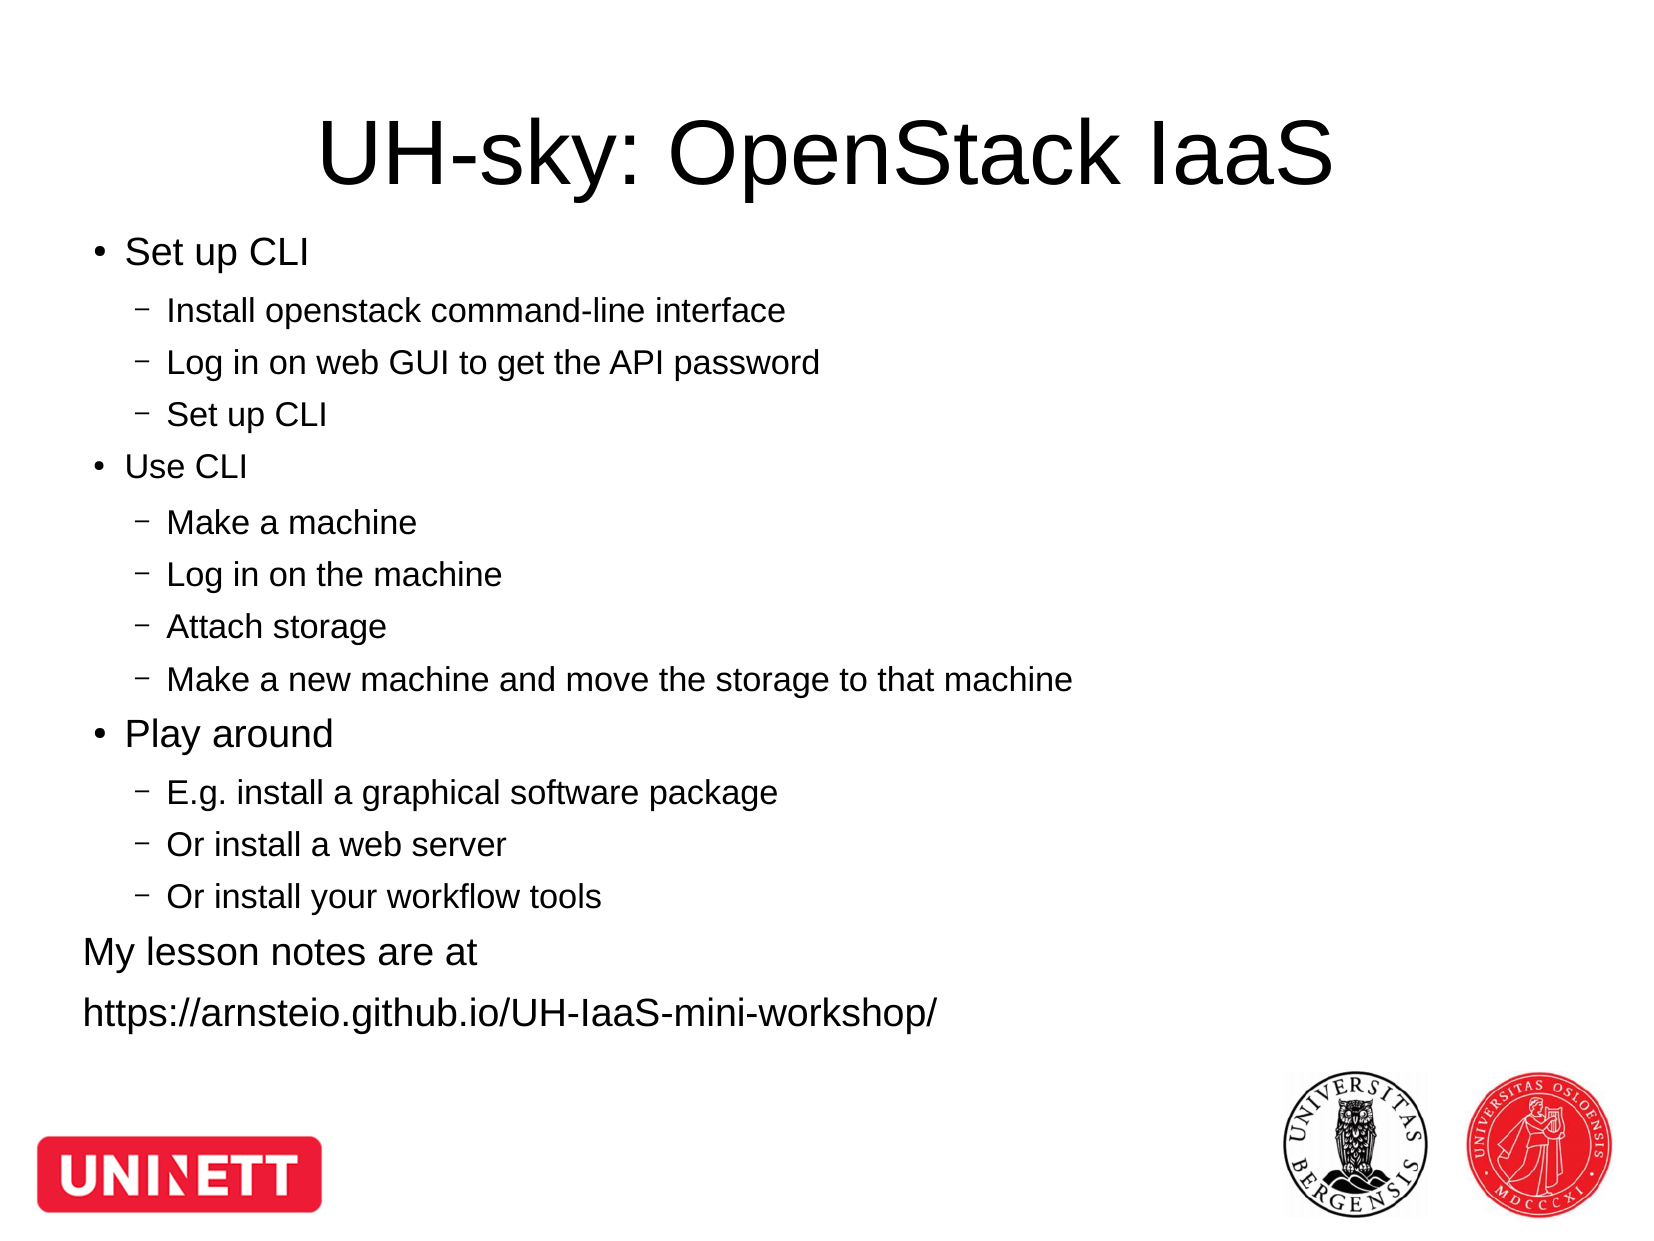

# UH-sky: OpenStack IaaS
Set up CLI
Install openstack command-line interface
Log in on web GUI to get the API password
Set up CLI
Use CLI
Make a machine
Log in on the machine
Attach storage
Make a new machine and move the storage to that machine
Play around
E.g. install a graphical software package
Or install a web server
Or install your workflow tools
My lesson notes are at
https://arnsteio.github.io/UH-IaaS-mini-workshop/